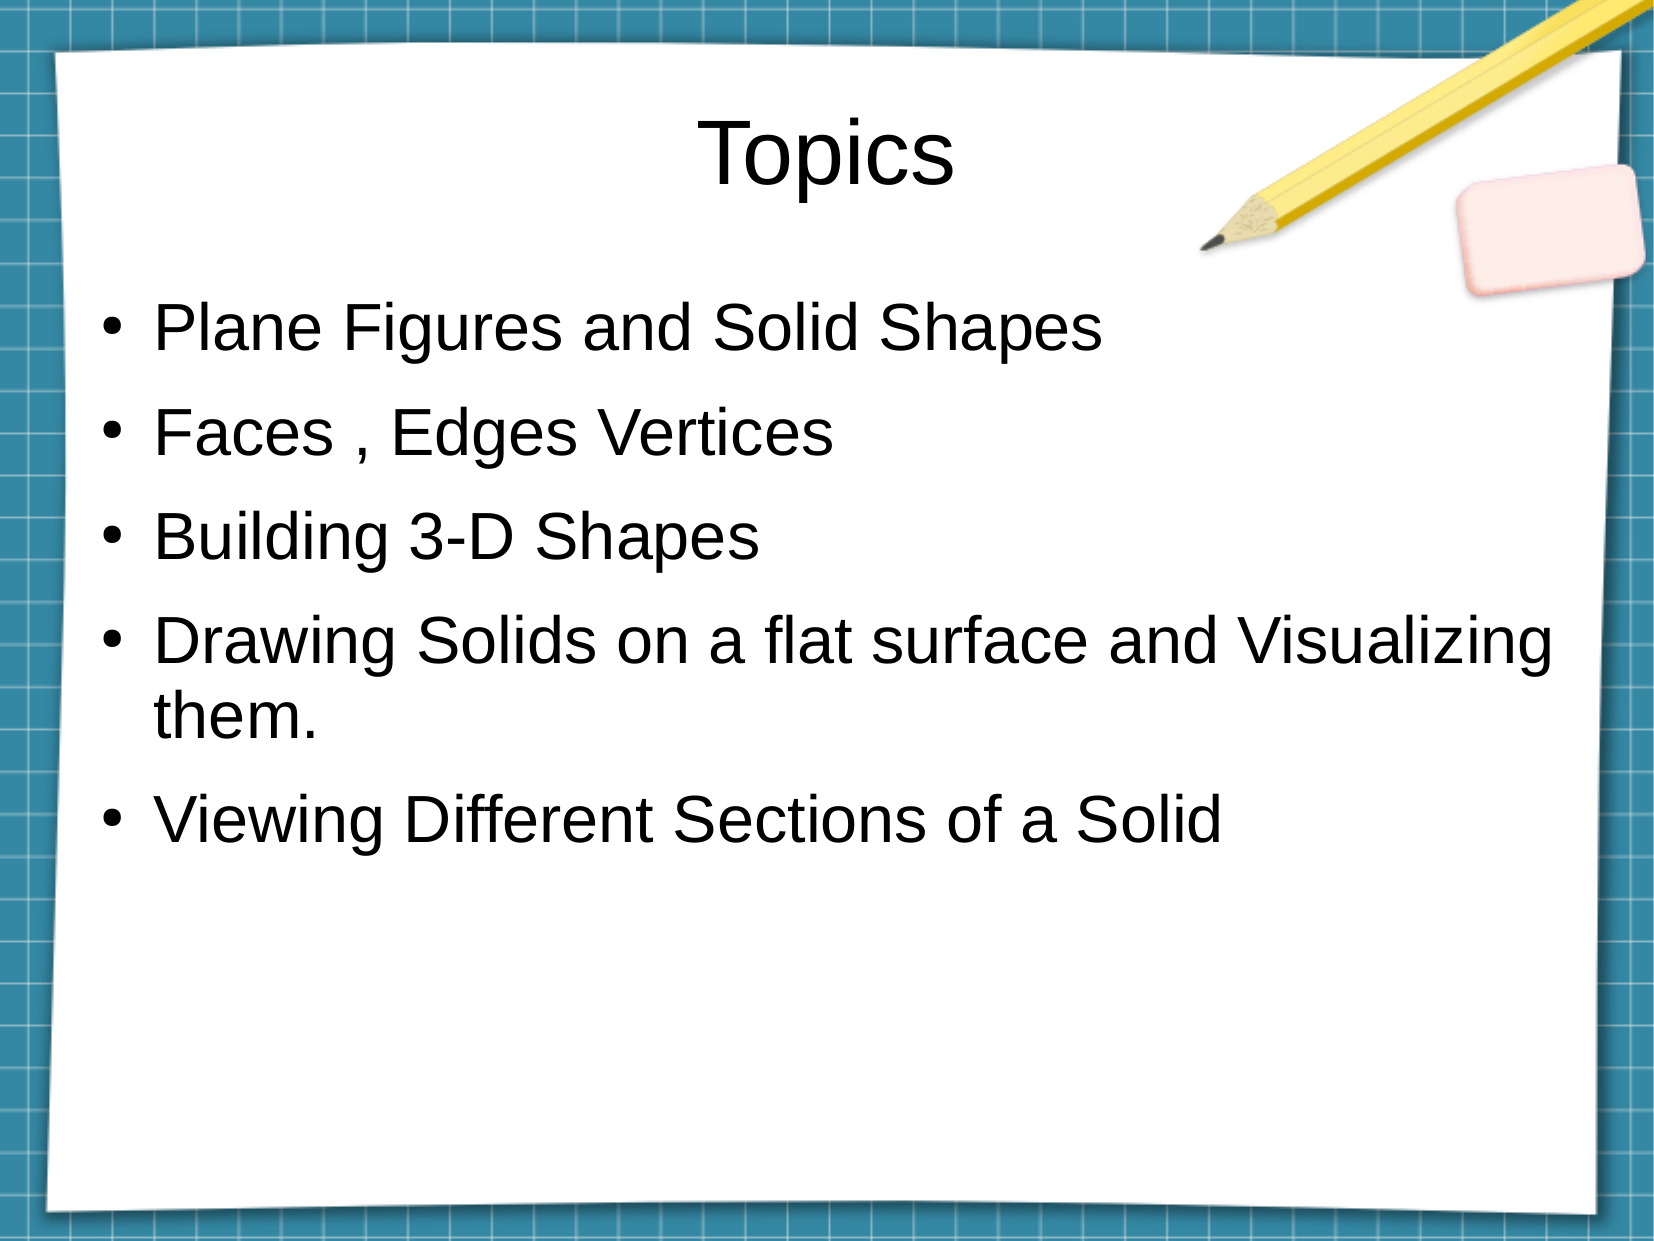

# Topics
Plane Figures and Solid Shapes
Faces , Edges Vertices
Building 3-D Shapes
Drawing Solids on a flat surface and Visualizing them.
Viewing Different Sections of a Solid